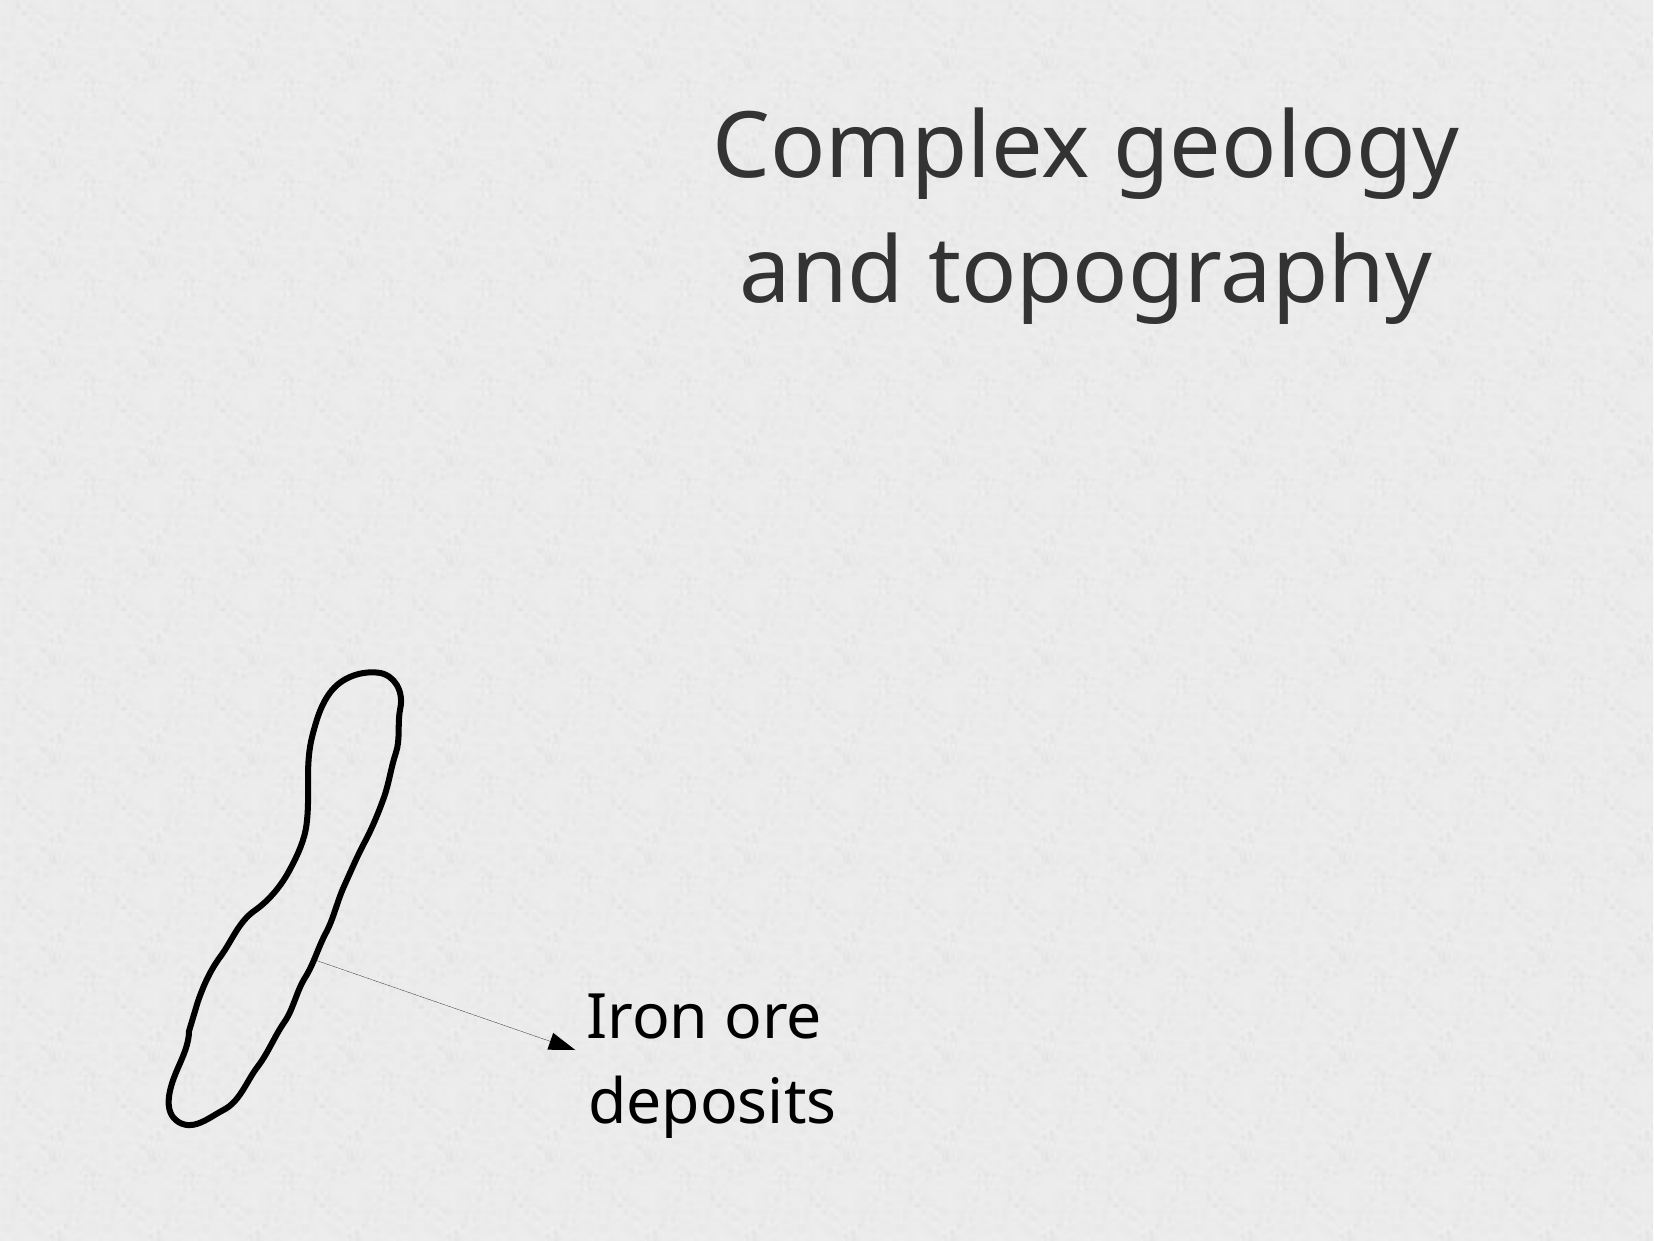

# Complex geology and topography
Iron ore
deposits